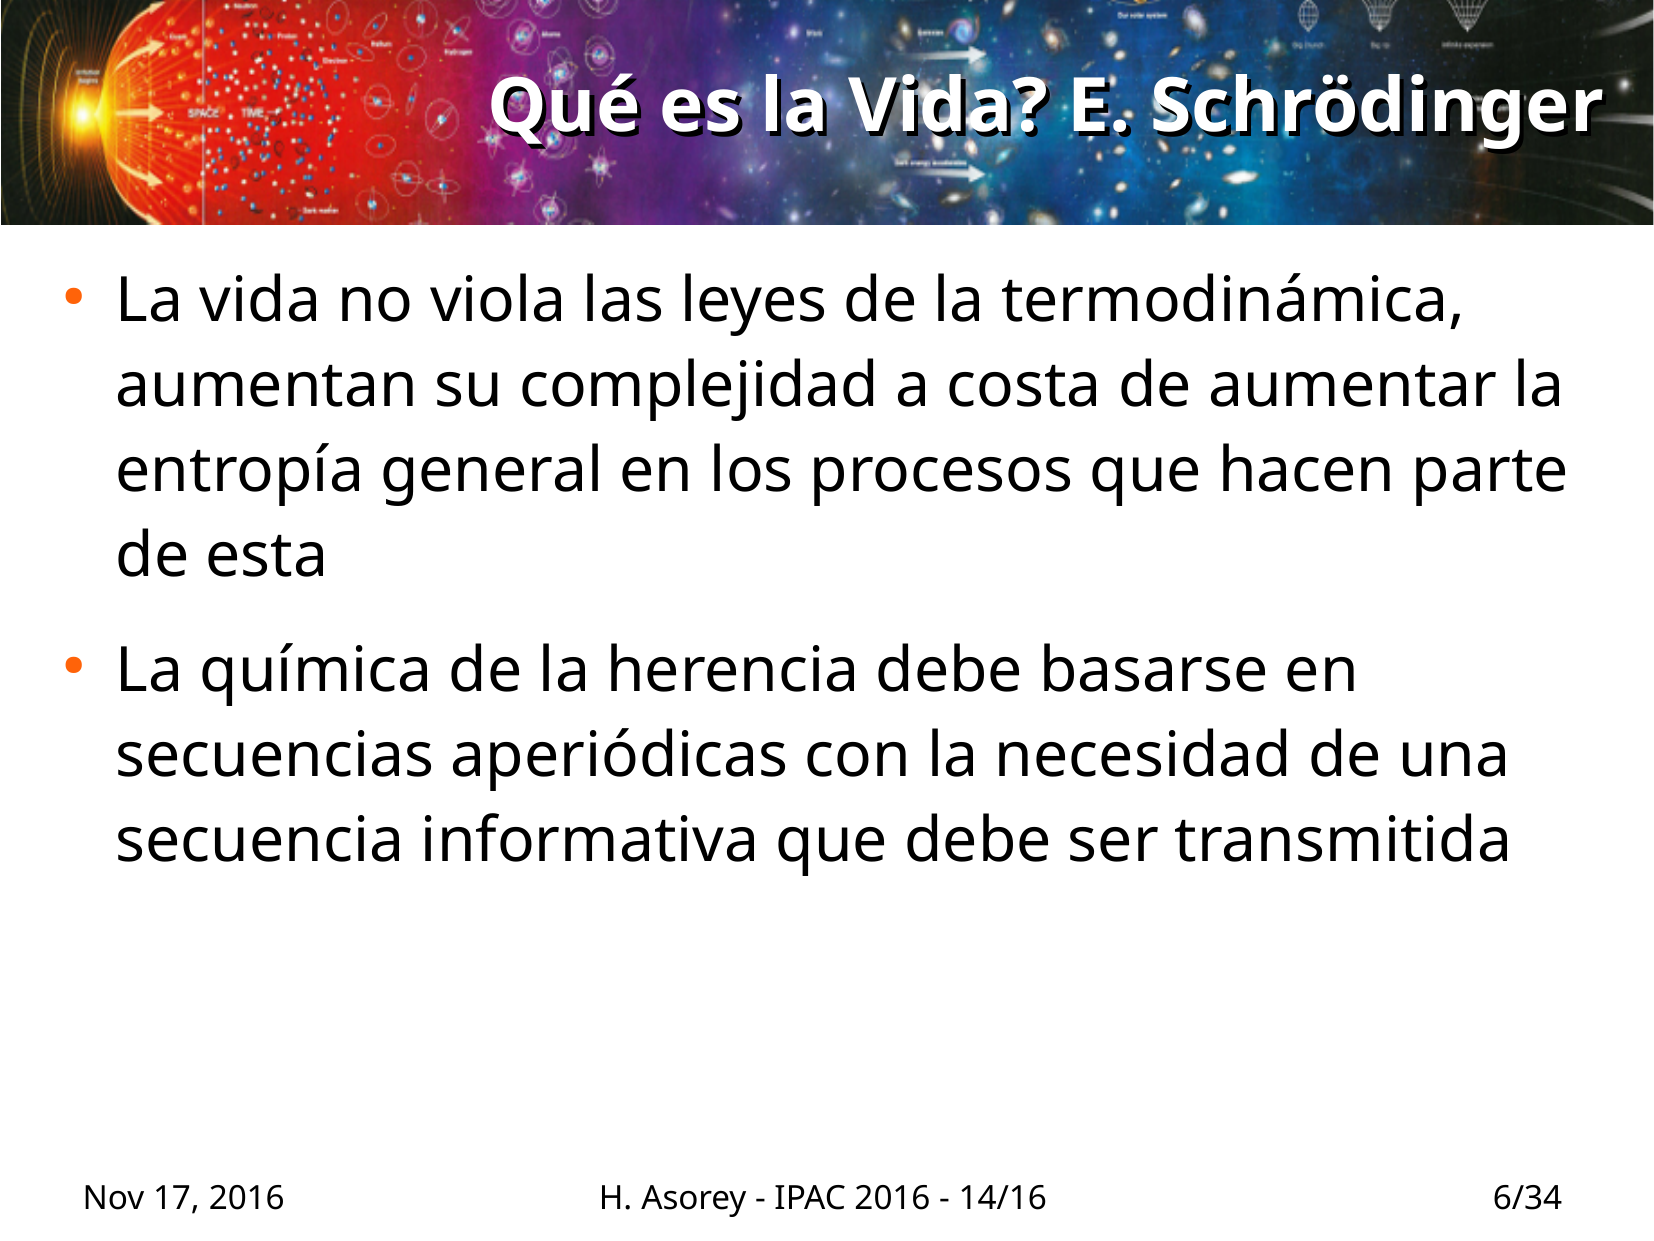

# Qué es la Vida? E. Schrödinger
La vida no viola las leyes de la termodinámica, aumentan su complejidad a costa de aumentar la entropía general en los procesos que hacen parte de esta
La química de la herencia debe basarse en secuencias aperiódicas con la necesidad de una secuencia informativa que debe ser transmitida
Nov 17, 2016
H. Asorey - IPAC 2016 - 14/16
6